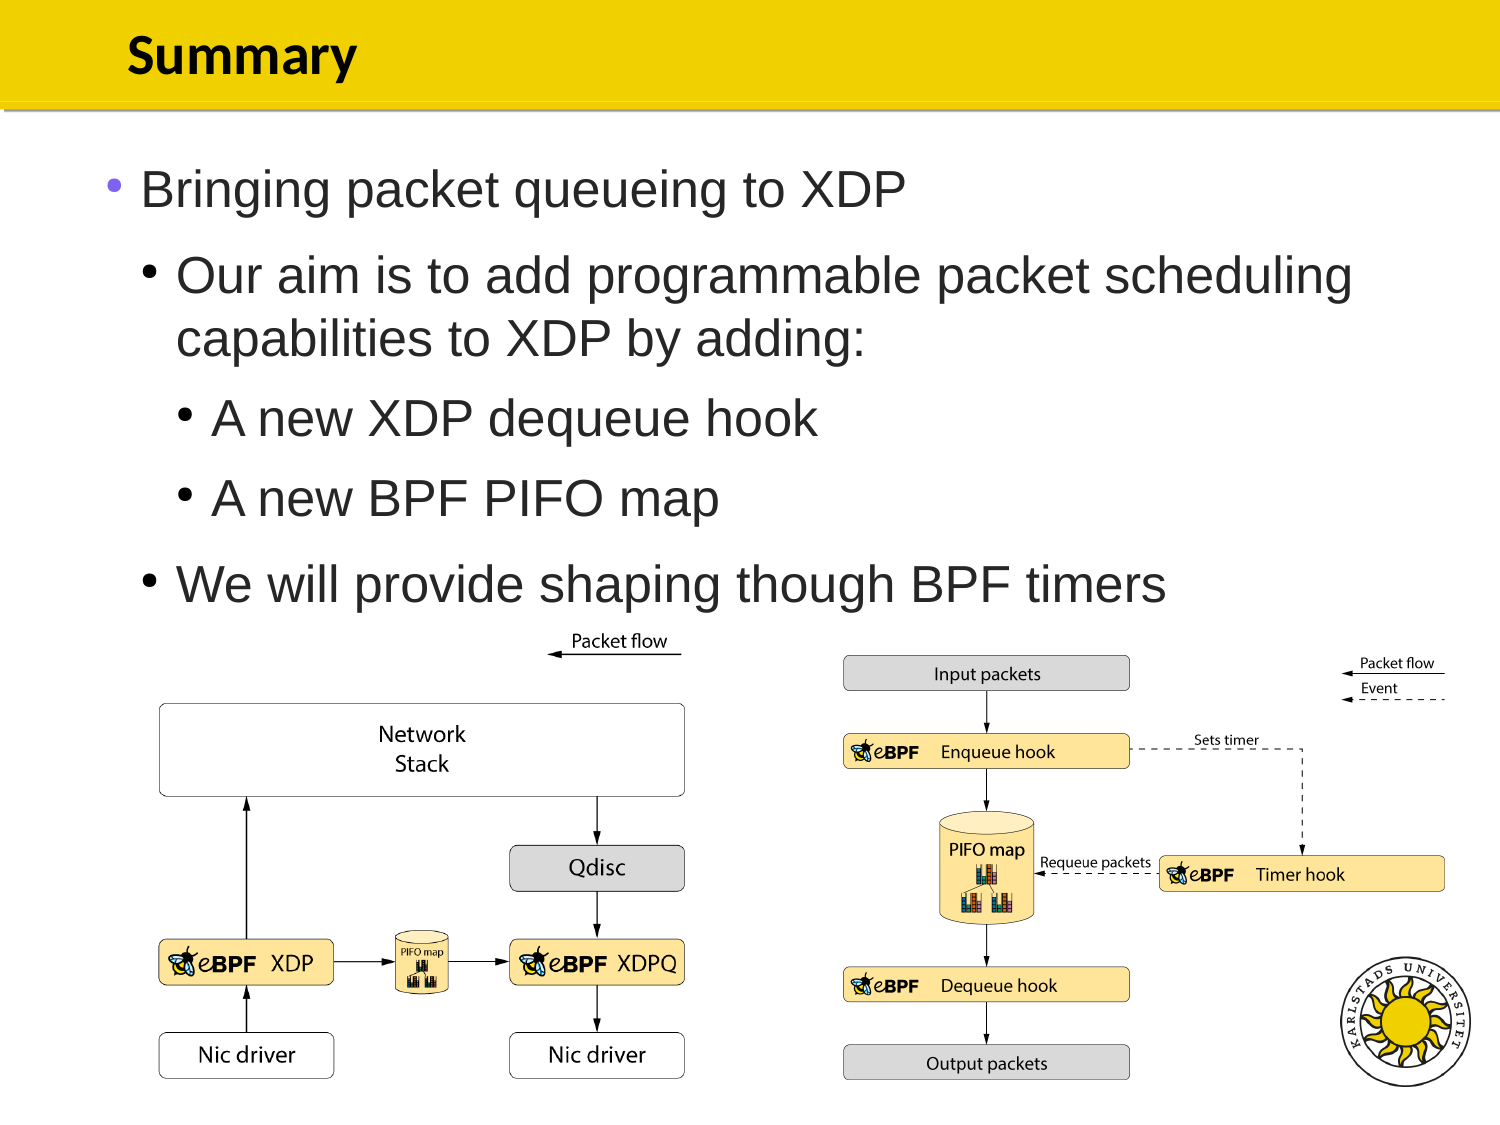

# Summary
Bringing packet queueing to XDP
Our aim is to add programmable packet scheduling capabilities to XDP by adding:
A new XDP dequeue hook
A new BPF PIFO map
We will provide shaping though BPF timers